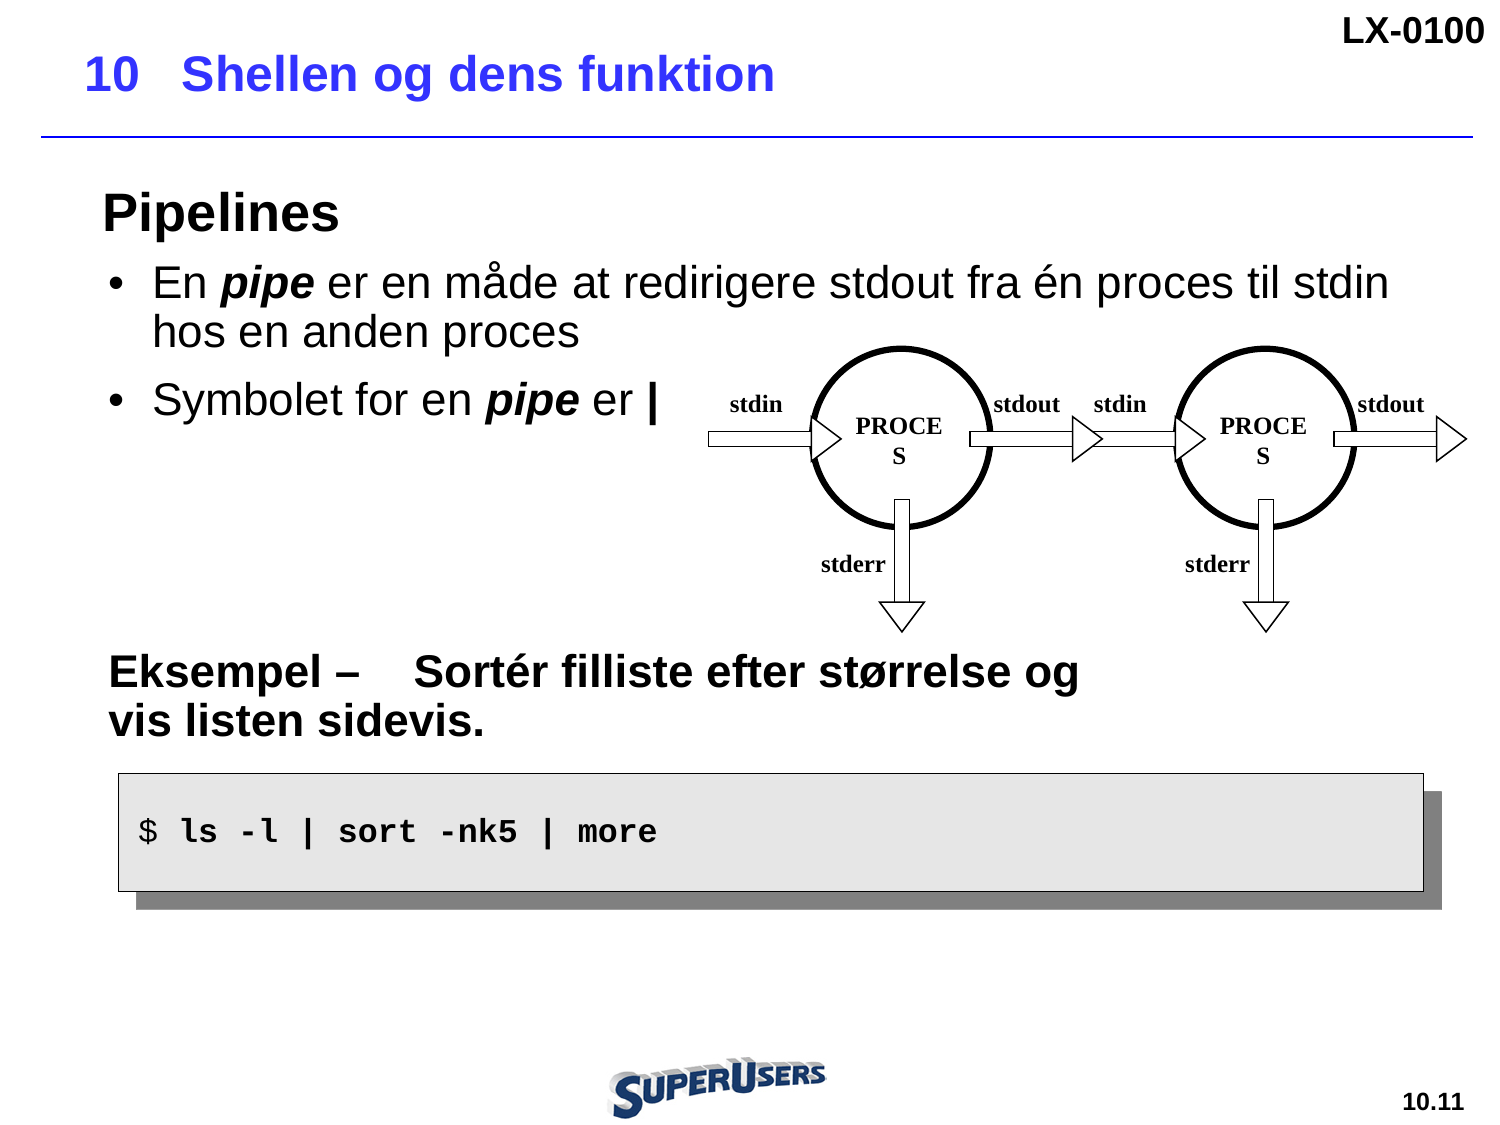

# 10 Shellen og dens funktion
Pipelines
En pipe er en måde at redirigere stdout fra én proces til stdin hos en anden proces
Symbolet for en pipe er |
Eksempel – 	Sortér filliste efter størrelse og
vis listen sidevis.
stdin
stdout
PROCES
stderr
stdin
stdout
PROCES
stderr
 $ ls -l | sort -nk5 | more